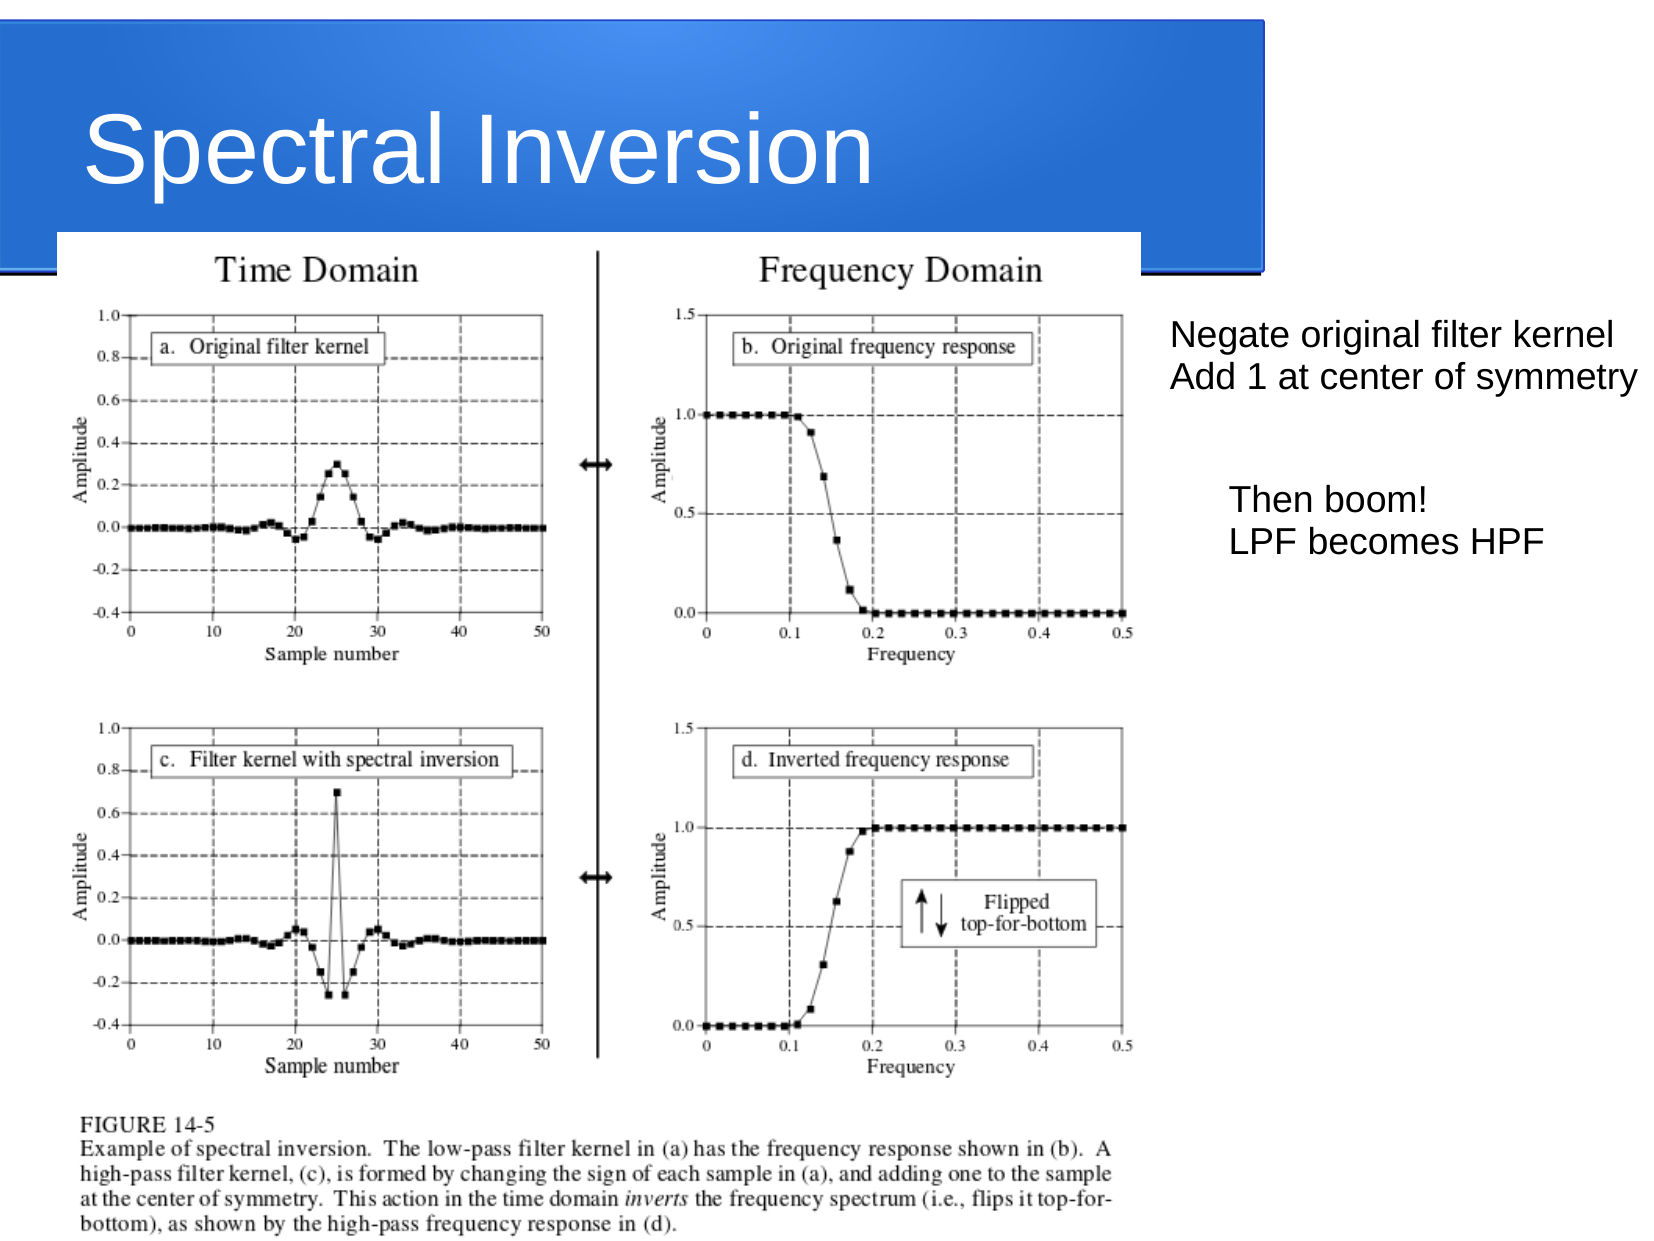

# Spectral Inversion
Negate original filter kernel
Add 1 at center of symmetry
Then boom!
LPF becomes HPF